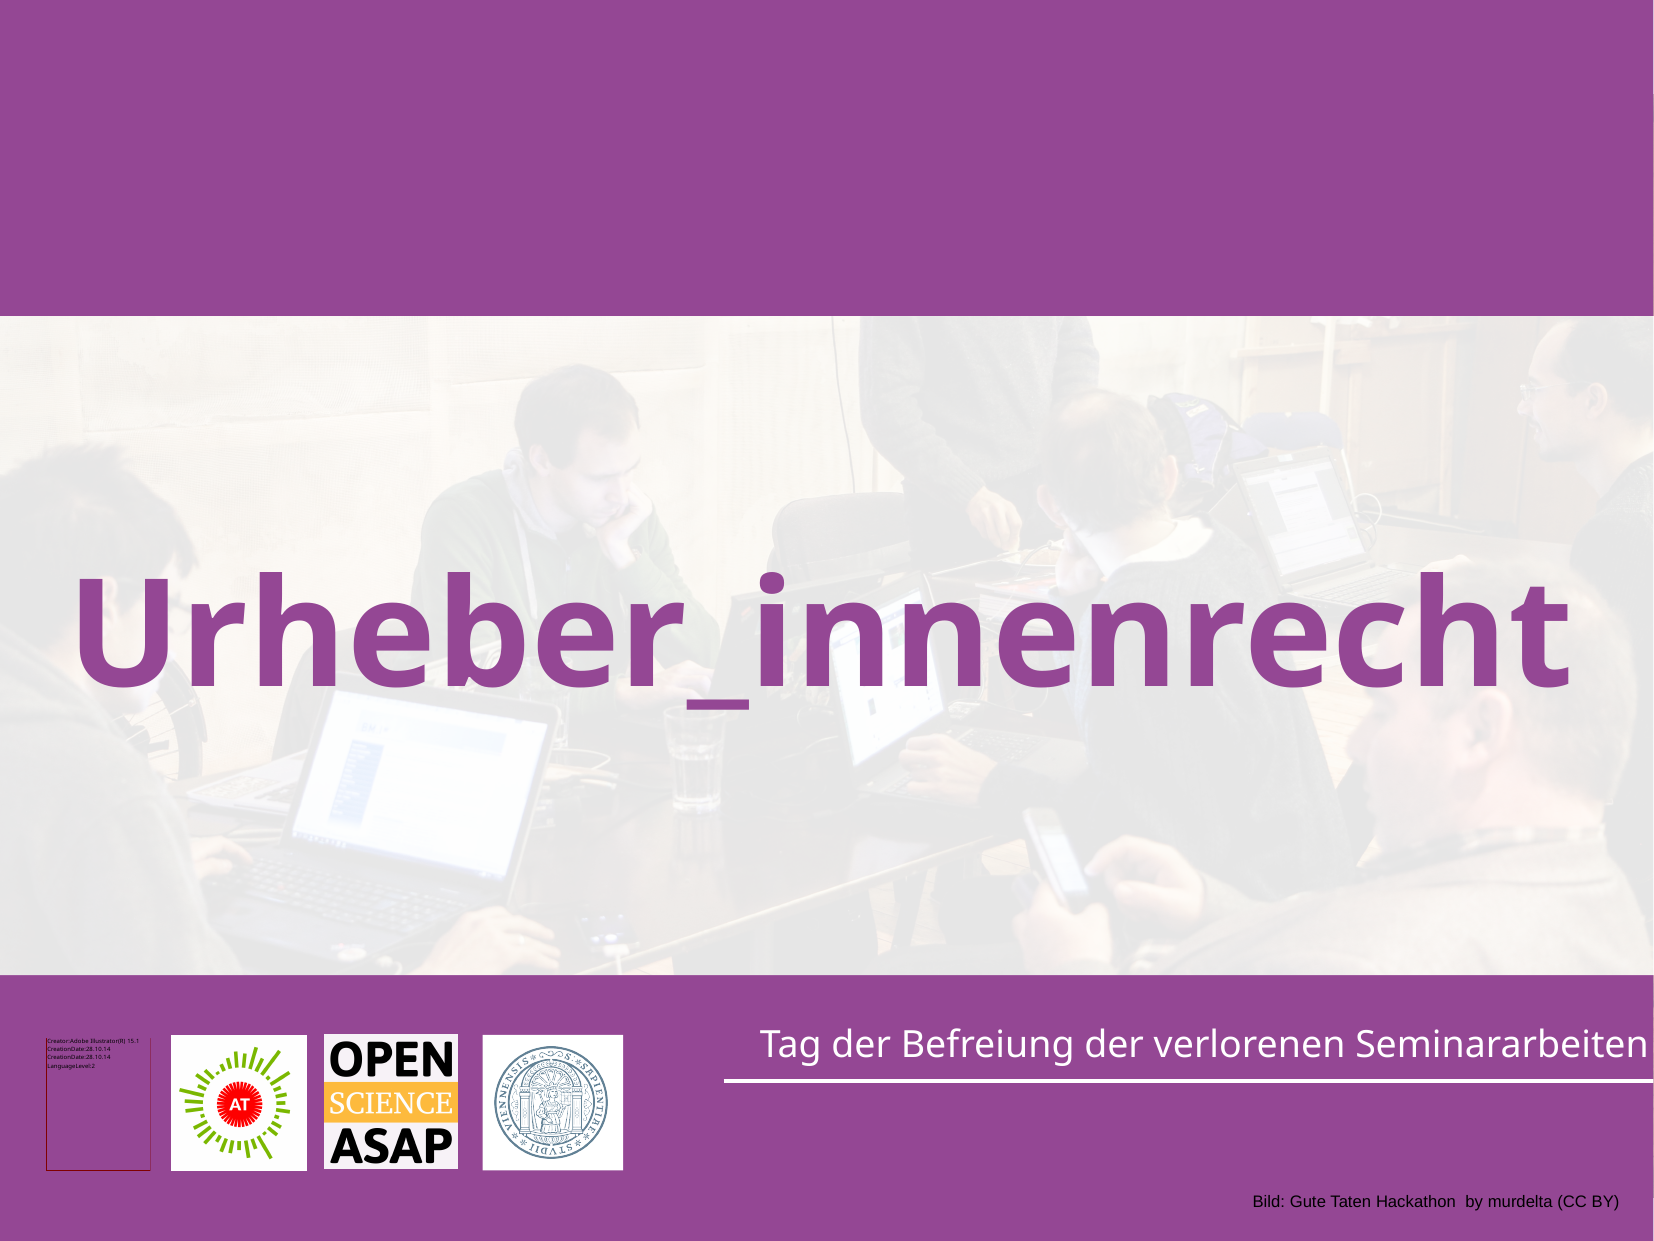

#
Urheber_innenrecht
Tag der Befreiung der verlorenen Seminararbeiten
Bild: Gute Taten Hackathon by murdelta (CC BY)